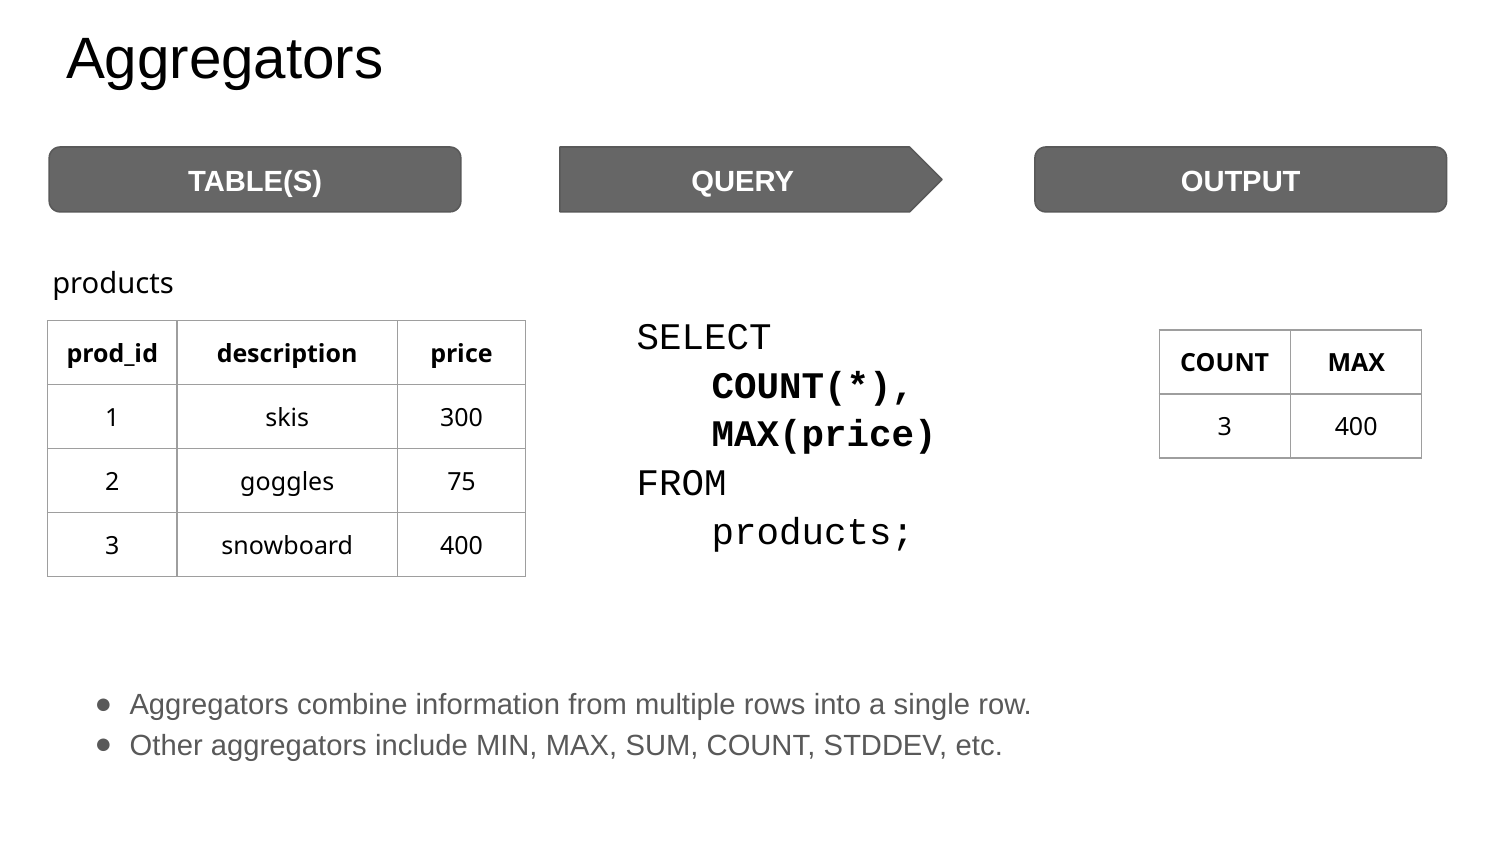

# Aggregators
TABLE(S)
QUERY
OUTPUT
products
SELECT
	COUNT(*),
	MAX(price)
FROM
	products;
| prod\_id | description | price |
| --- | --- | --- |
| 1 | skis | 300 |
| 2 | goggles | 75 |
| 3 | snowboard | 400 |
| COUNT | MAX |
| --- | --- |
| 3 | 400 |
Aggregators combine information from multiple rows into a single row.
Other aggregators include MIN, MAX, SUM, COUNT, STDDEV, etc.